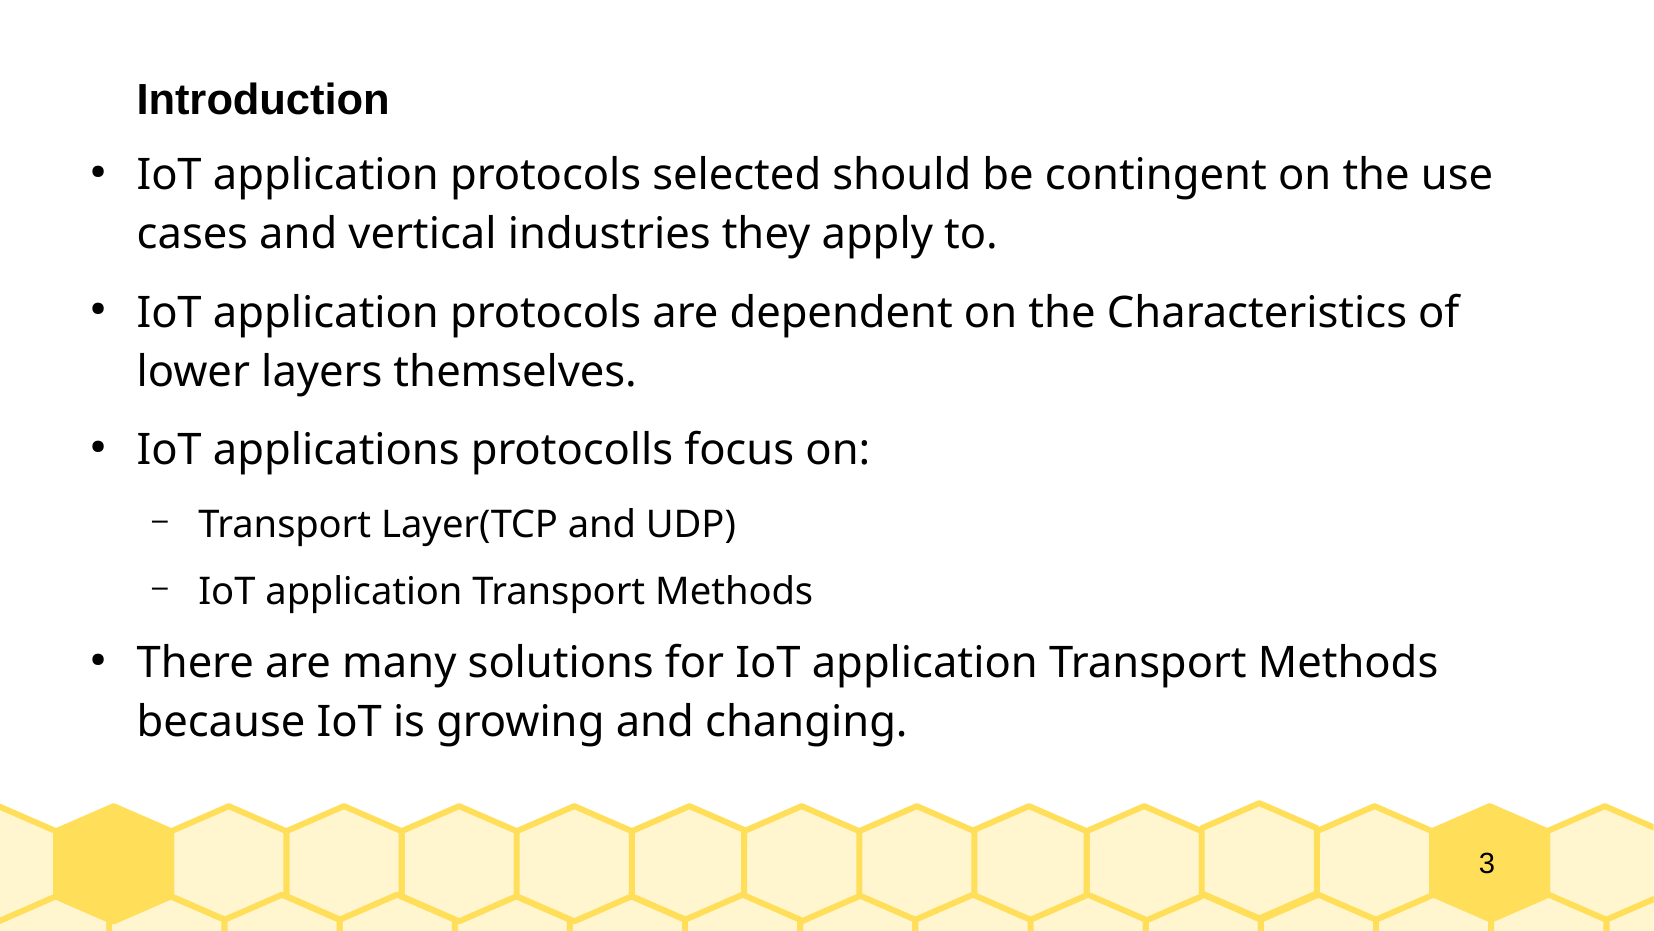

# Introduction
IoT application protocols selected should be contingent on the use cases and vertical industries they apply to.
IoT application protocols are dependent on the Characteristics of lower layers themselves.
IoT applications protocolls focus on:
Transport Layer(TCP and UDP)
IoT application Transport Methods
There are many solutions for IoT application Transport Methods because IoT is growing and changing.